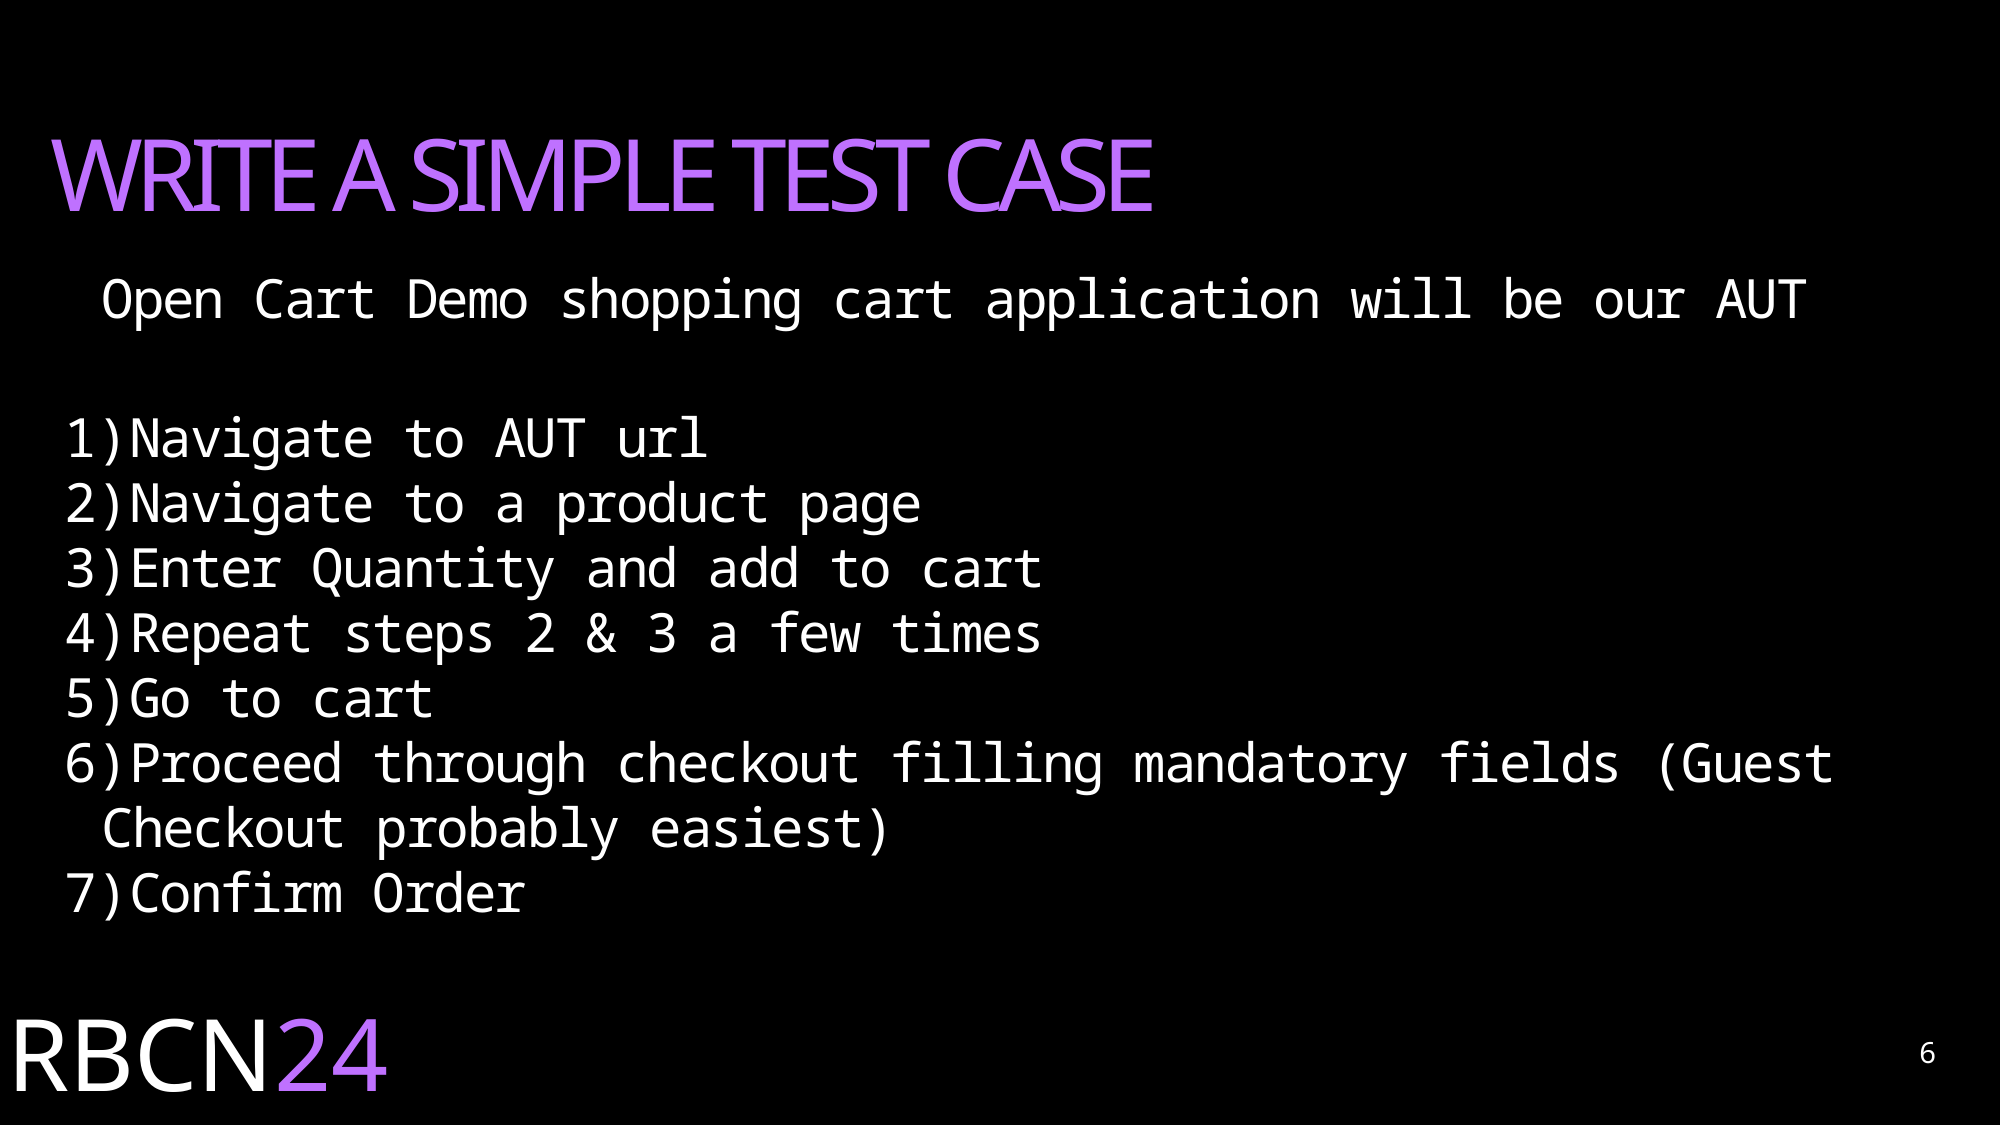

#
Write a simple test case
Open Cart Demo shopping cart application will be our AUT
Navigate to AUT url
Navigate to a product page
Enter Quantity and add to cart
Repeat steps 2 & 3 a few times
Go to cart
Proceed through checkout filling mandatory fields (Guest Checkout probably easiest)
Confirm Order
6